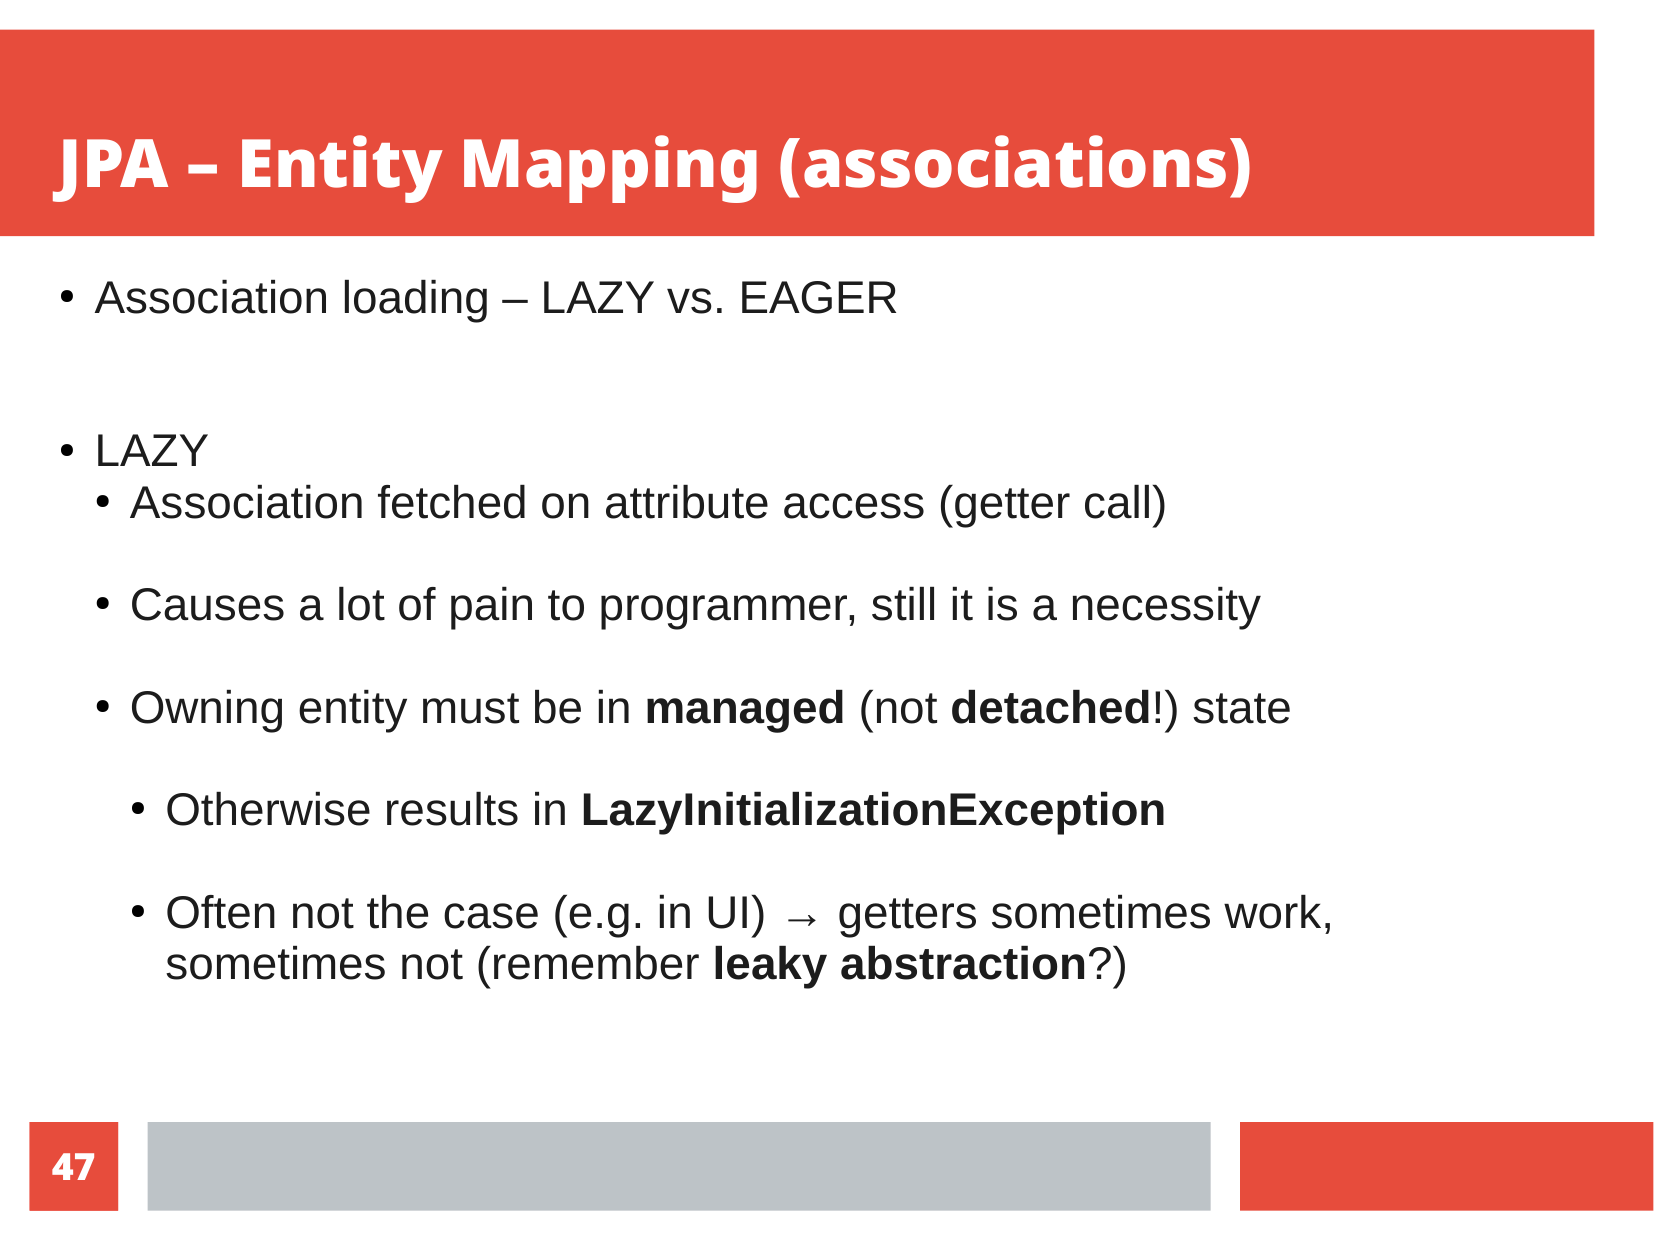

# JPA – Entity Mapping (associations)
Association loading – LAZY vs. EAGER
LAZY
Association fetched on attribute access (getter call)
Causes a lot of pain to programmer, still it is a necessity
Owning entity must be in managed (not detached!) state
Otherwise results in LazyInitializationException
Often not the case (e.g. in UI) → getters sometimes work, sometimes not (remember leaky abstraction?)
47